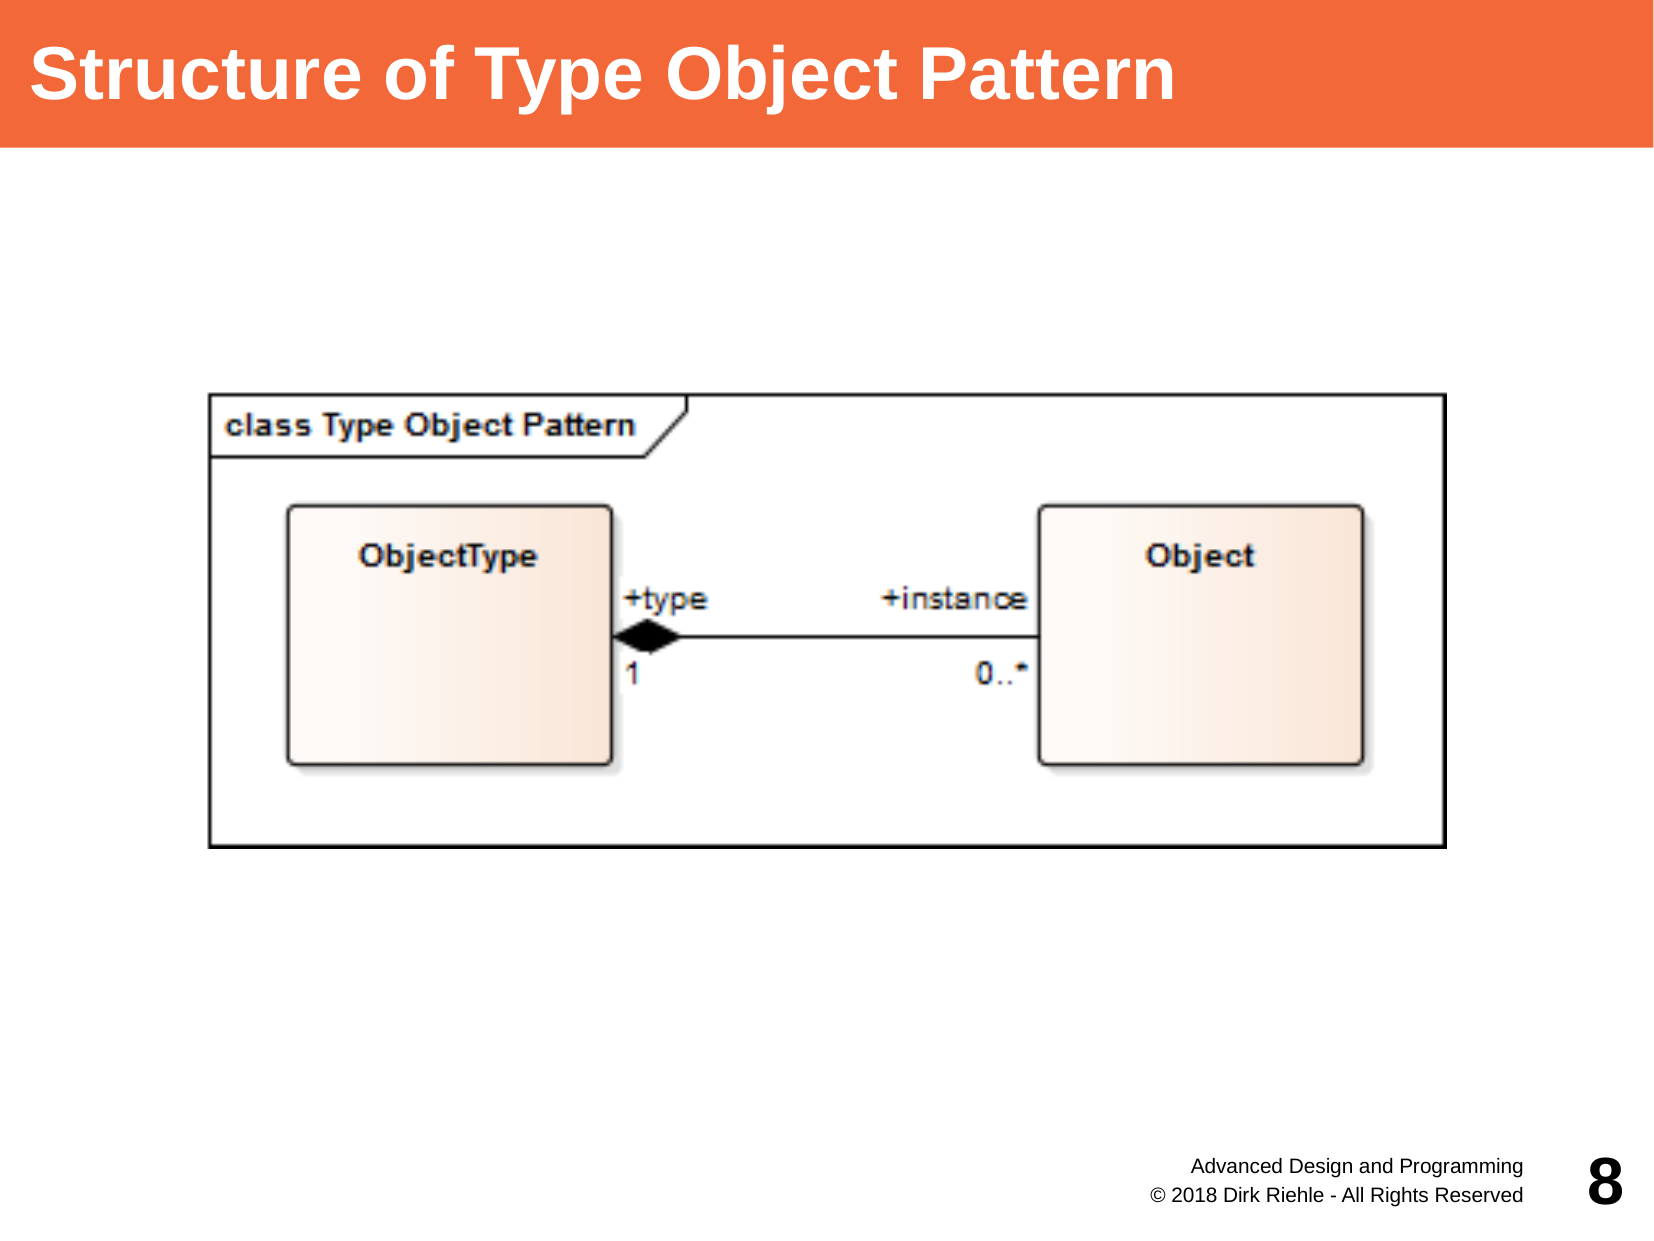

# Structure of Type Object Pattern
Advanced Design and Programming
8
© 2018 Dirk Riehle - All Rights Reserved